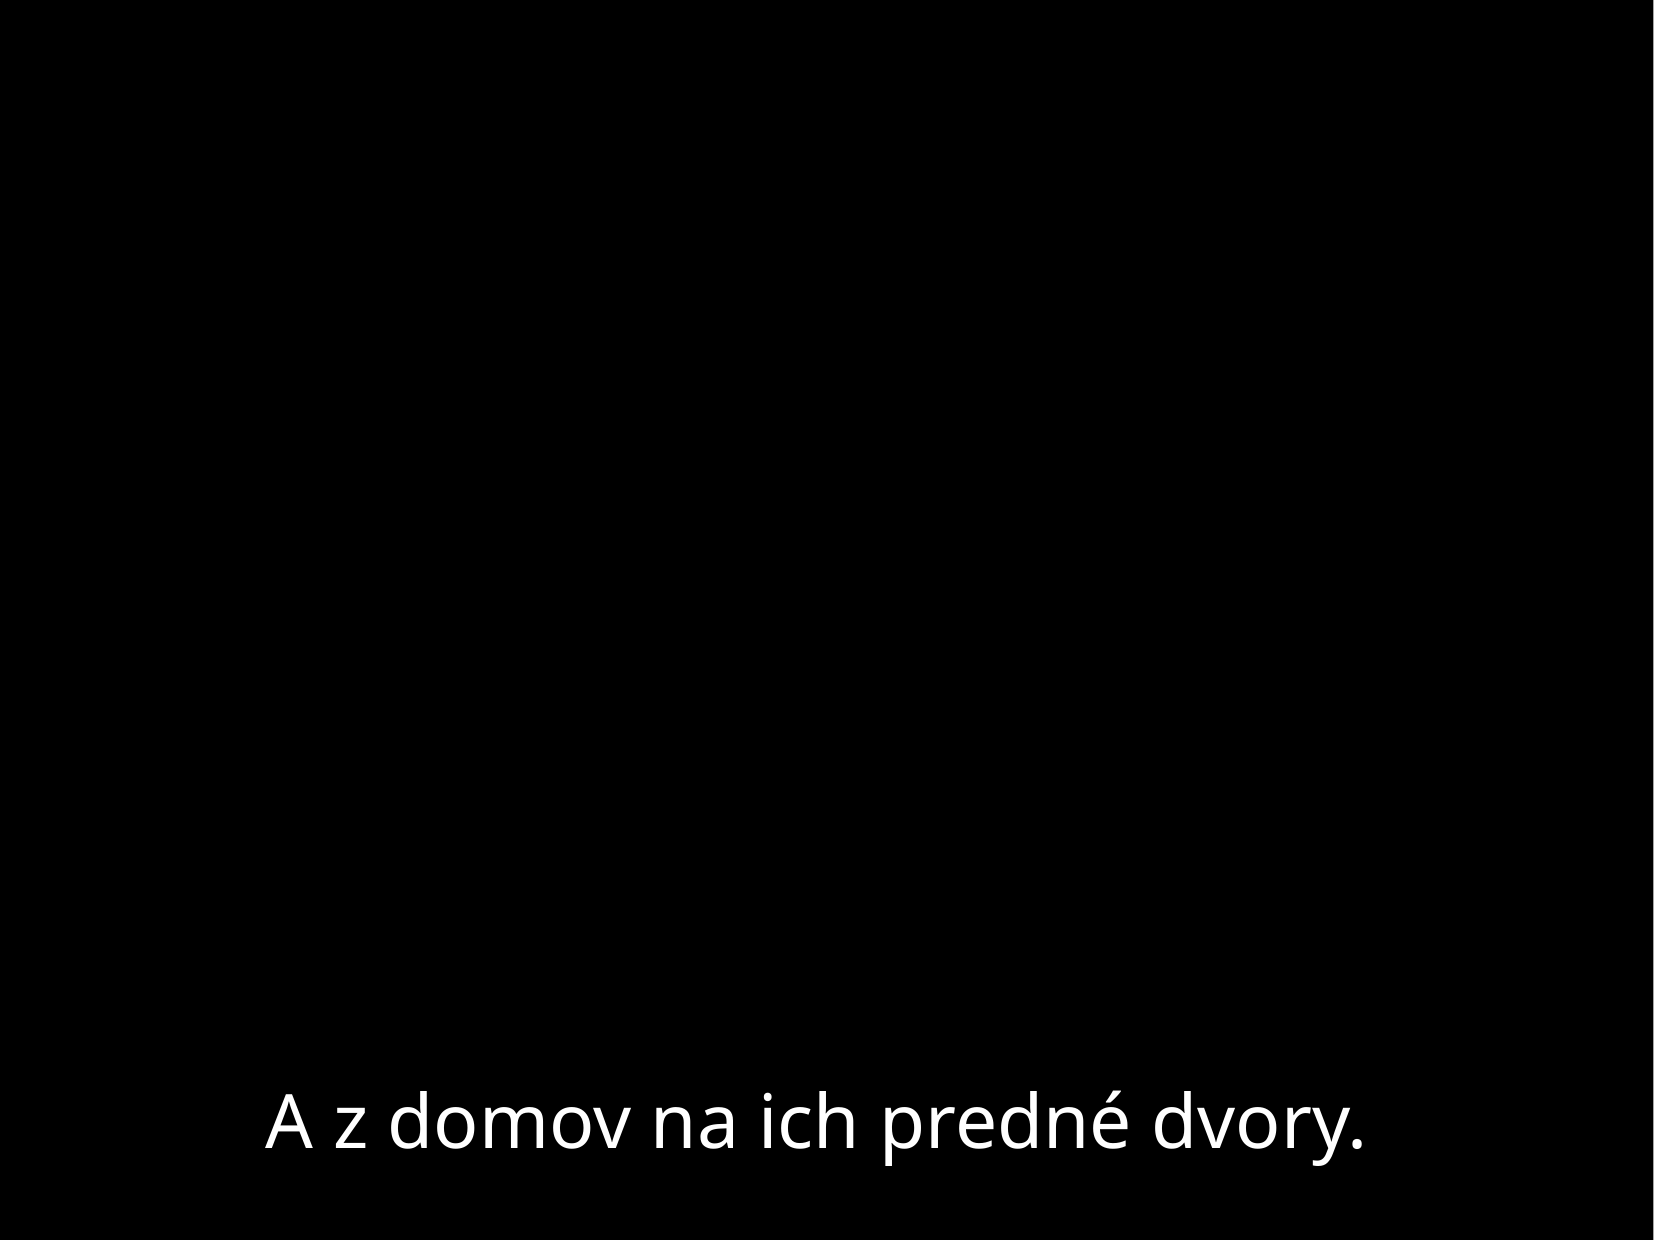

# A z domov na ich predné dvory.